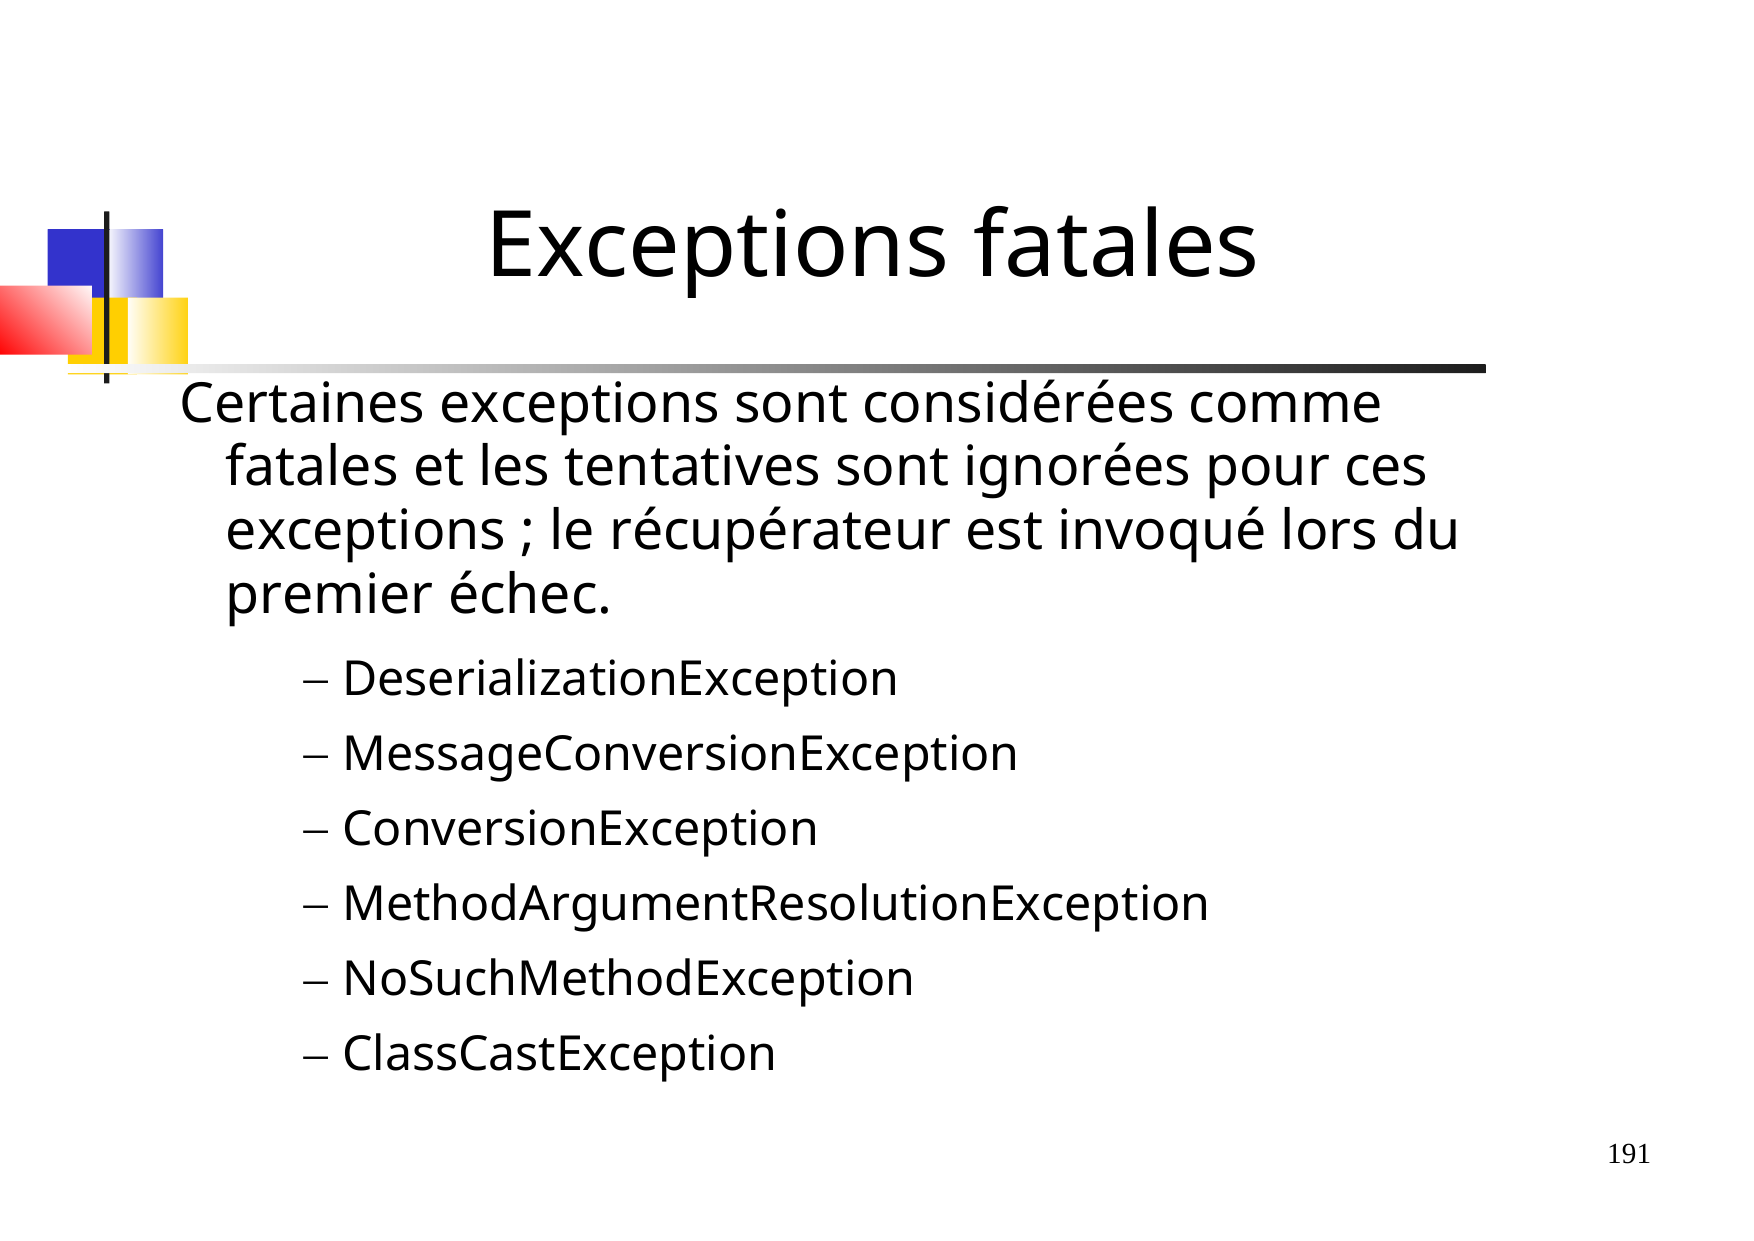

# Exceptions fatales
Certaines exceptions sont considérées comme fatales et les tentatives sont ignorées pour ces exceptions ; le récupérateur est invoqué lors du premier échec.
DeserializationException
MessageConversionException
ConversionException
MethodArgumentResolutionException
NoSuchMethodException
ClassCastException